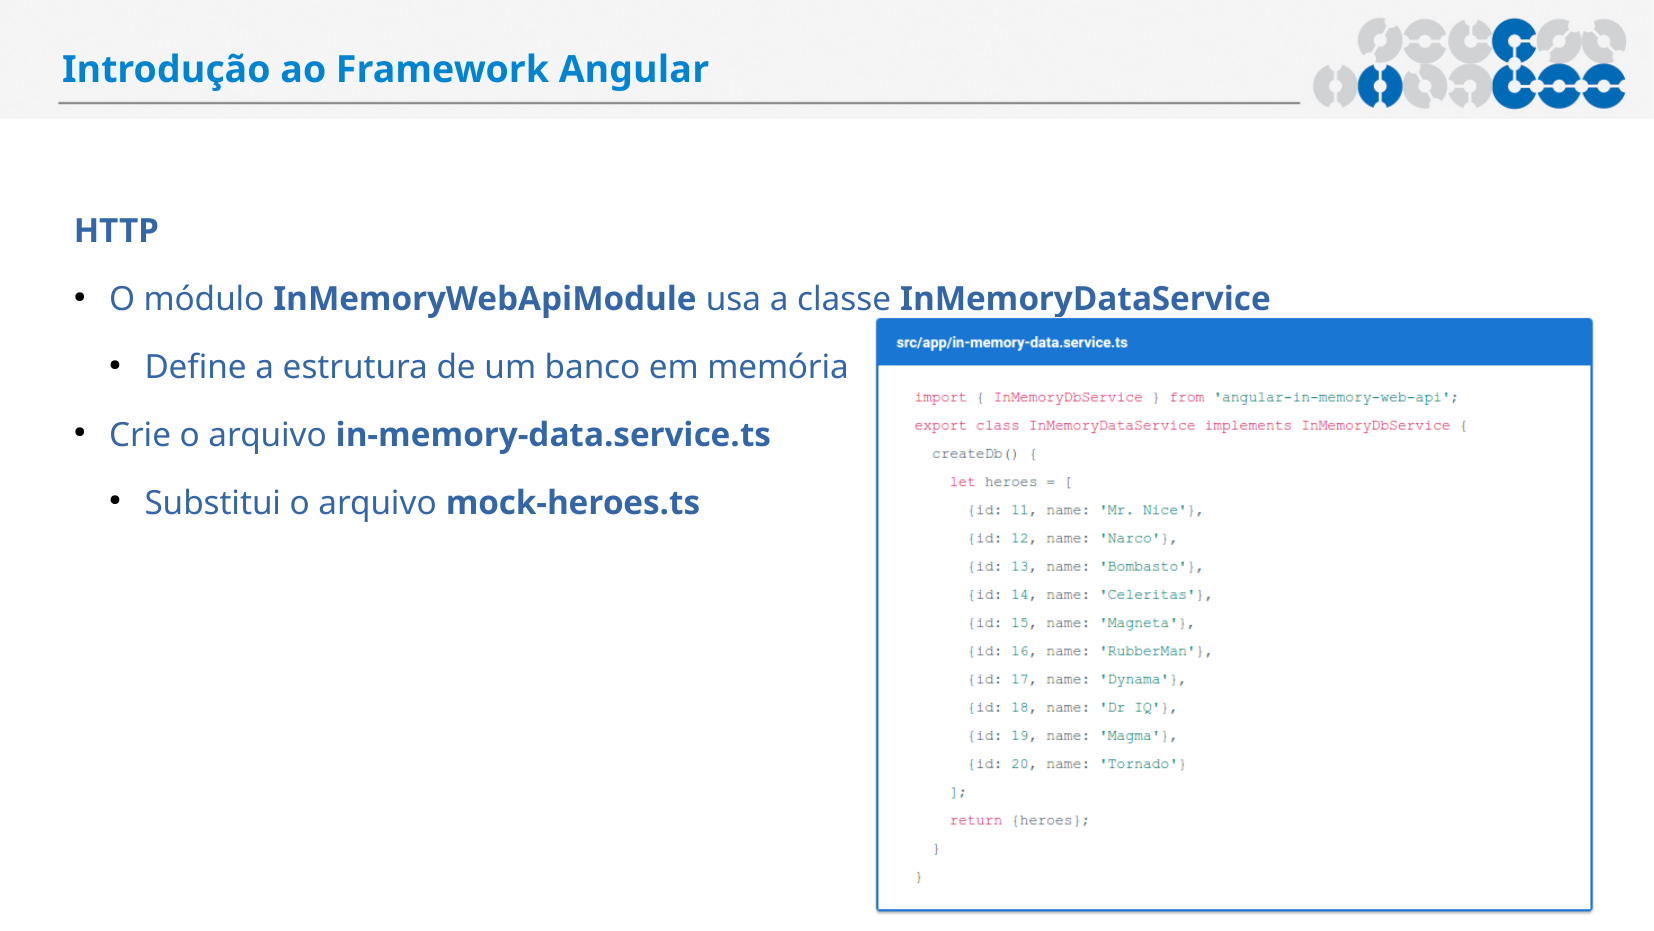

Introdução ao Framework Angular
HTTP
O módulo InMemoryWebApiModule usa a classe InMemoryDataService
Define a estrutura de um banco em memória
Crie o arquivo in-memory-data.service.ts
Substitui o arquivo mock-heroes.ts